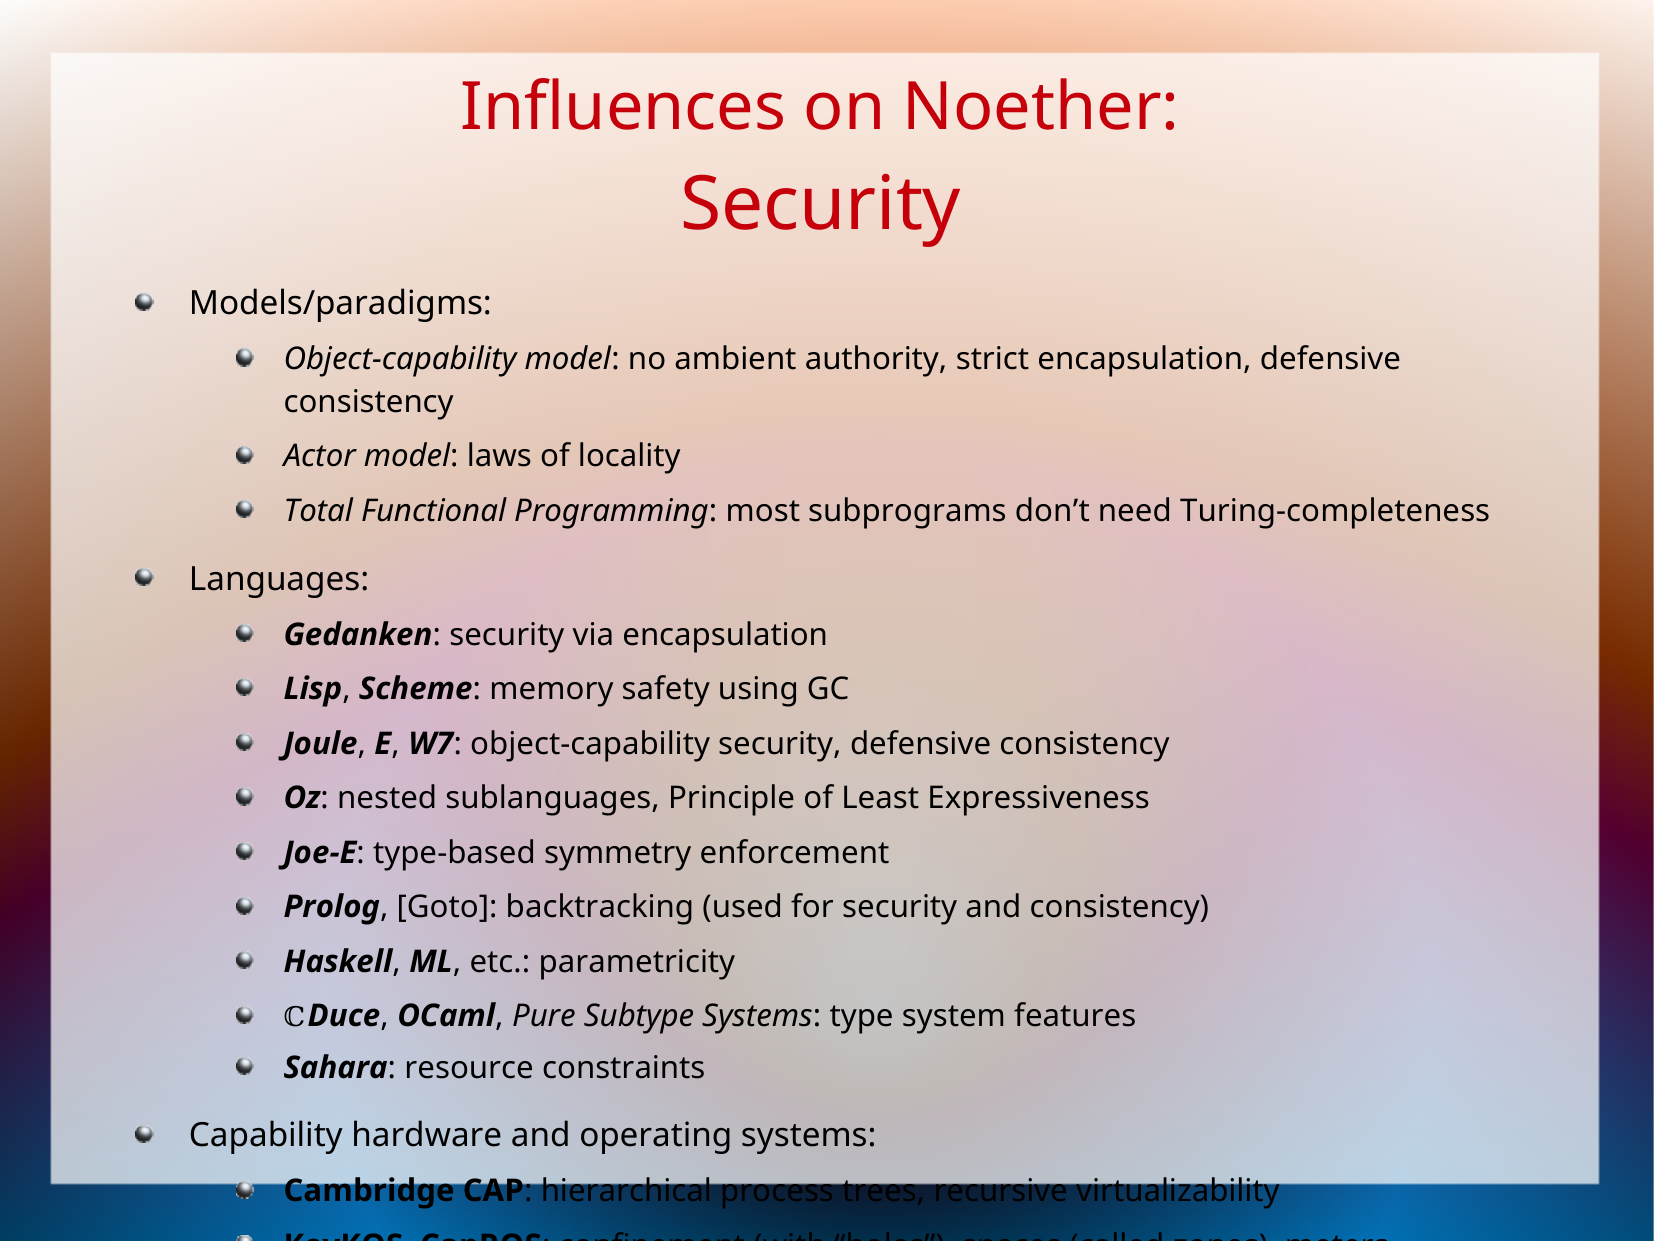

# Influences on Noether: Security
Models/paradigms:
Object-capability model: no ambient authority, strict encapsulation, defensive consistency
Actor model: laws of locality
Total Functional Programming: most subprograms don’t need Turing-completeness
Languages:
Gedanken: security via encapsulation
Lisp, Scheme: memory safety using GC
Joule, E, W7: object-capability security, defensive consistency
Oz: nested sublanguages, Principle of Least Expressiveness
Joe-E: type-based symmetry enforcement
Prolog, [Goto]: backtracking (used for security and consistency)
Haskell, ML, etc.: parametricity
ℂ Duce, OCaml, Pure Subtype Systems: type system features
Sahara: resource constraints
Capability hardware and operating systems:
Cambridge CAP: hierarchical process trees, recursive virtualizability
KeyKOS, CapROS: confinement (with “holes”), spaces (called zones), meters